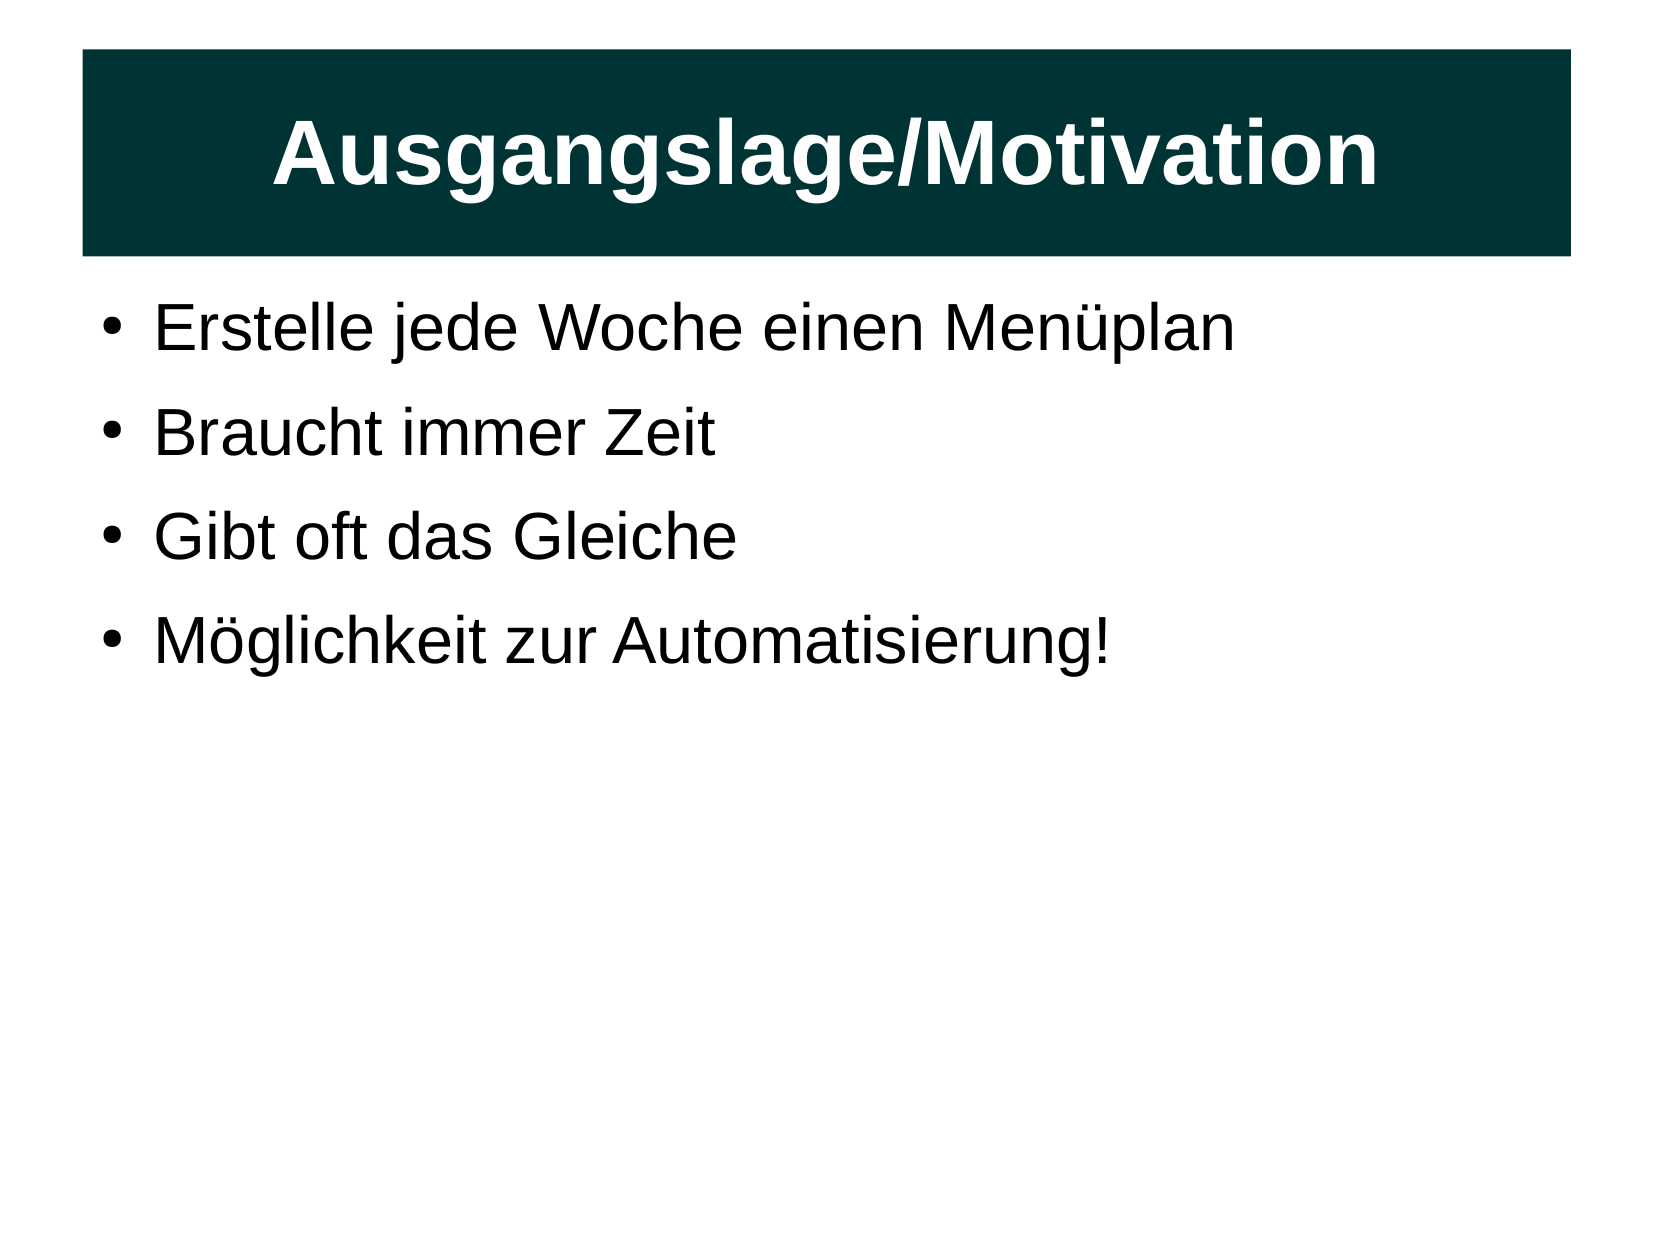

# Ausgangslage/Motivation
Erstelle jede Woche einen Menüplan
Braucht immer Zeit
Gibt oft das Gleiche
Möglichkeit zur Automatisierung!